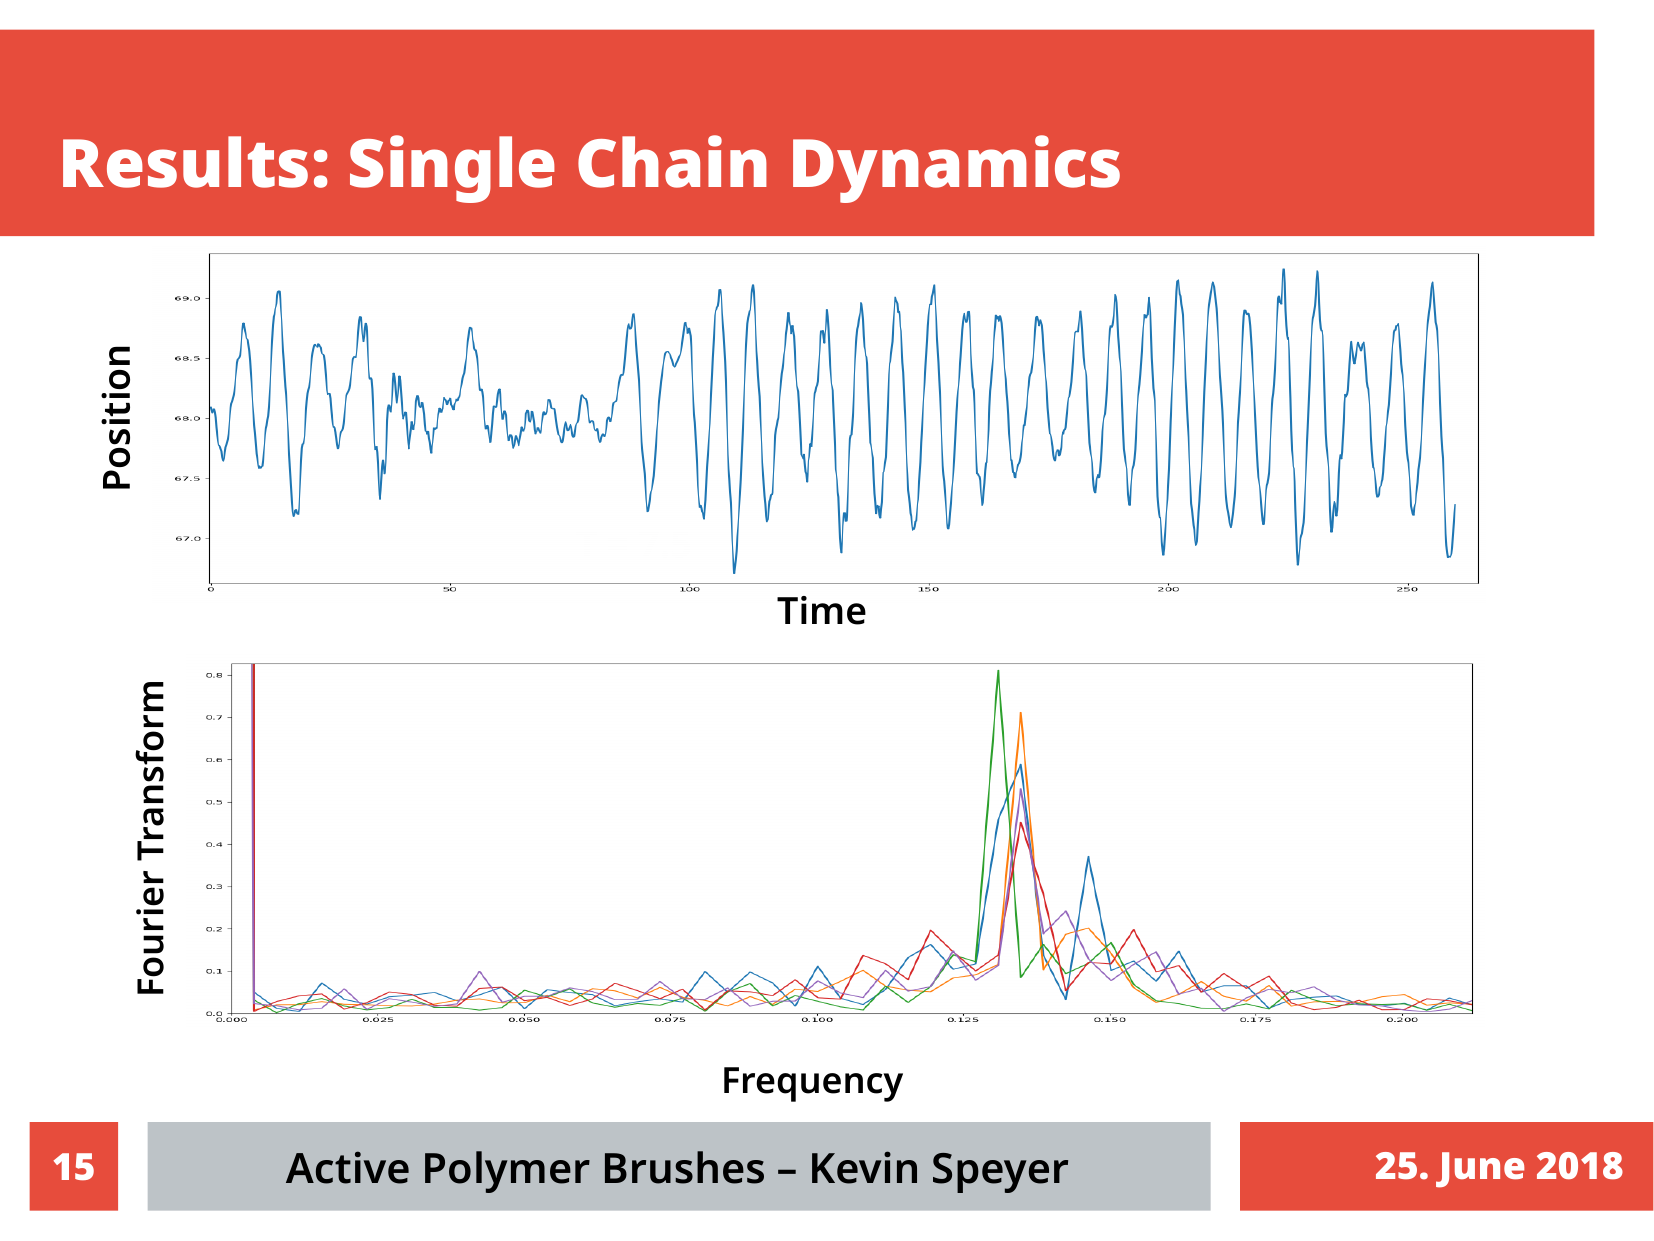

# Results: Single Chain Dynamics
Position
T = 7.5
Time
Fourier Transform
Frequency
15
25. June 2018
Active Polymer Brushes – Kevin Speyer